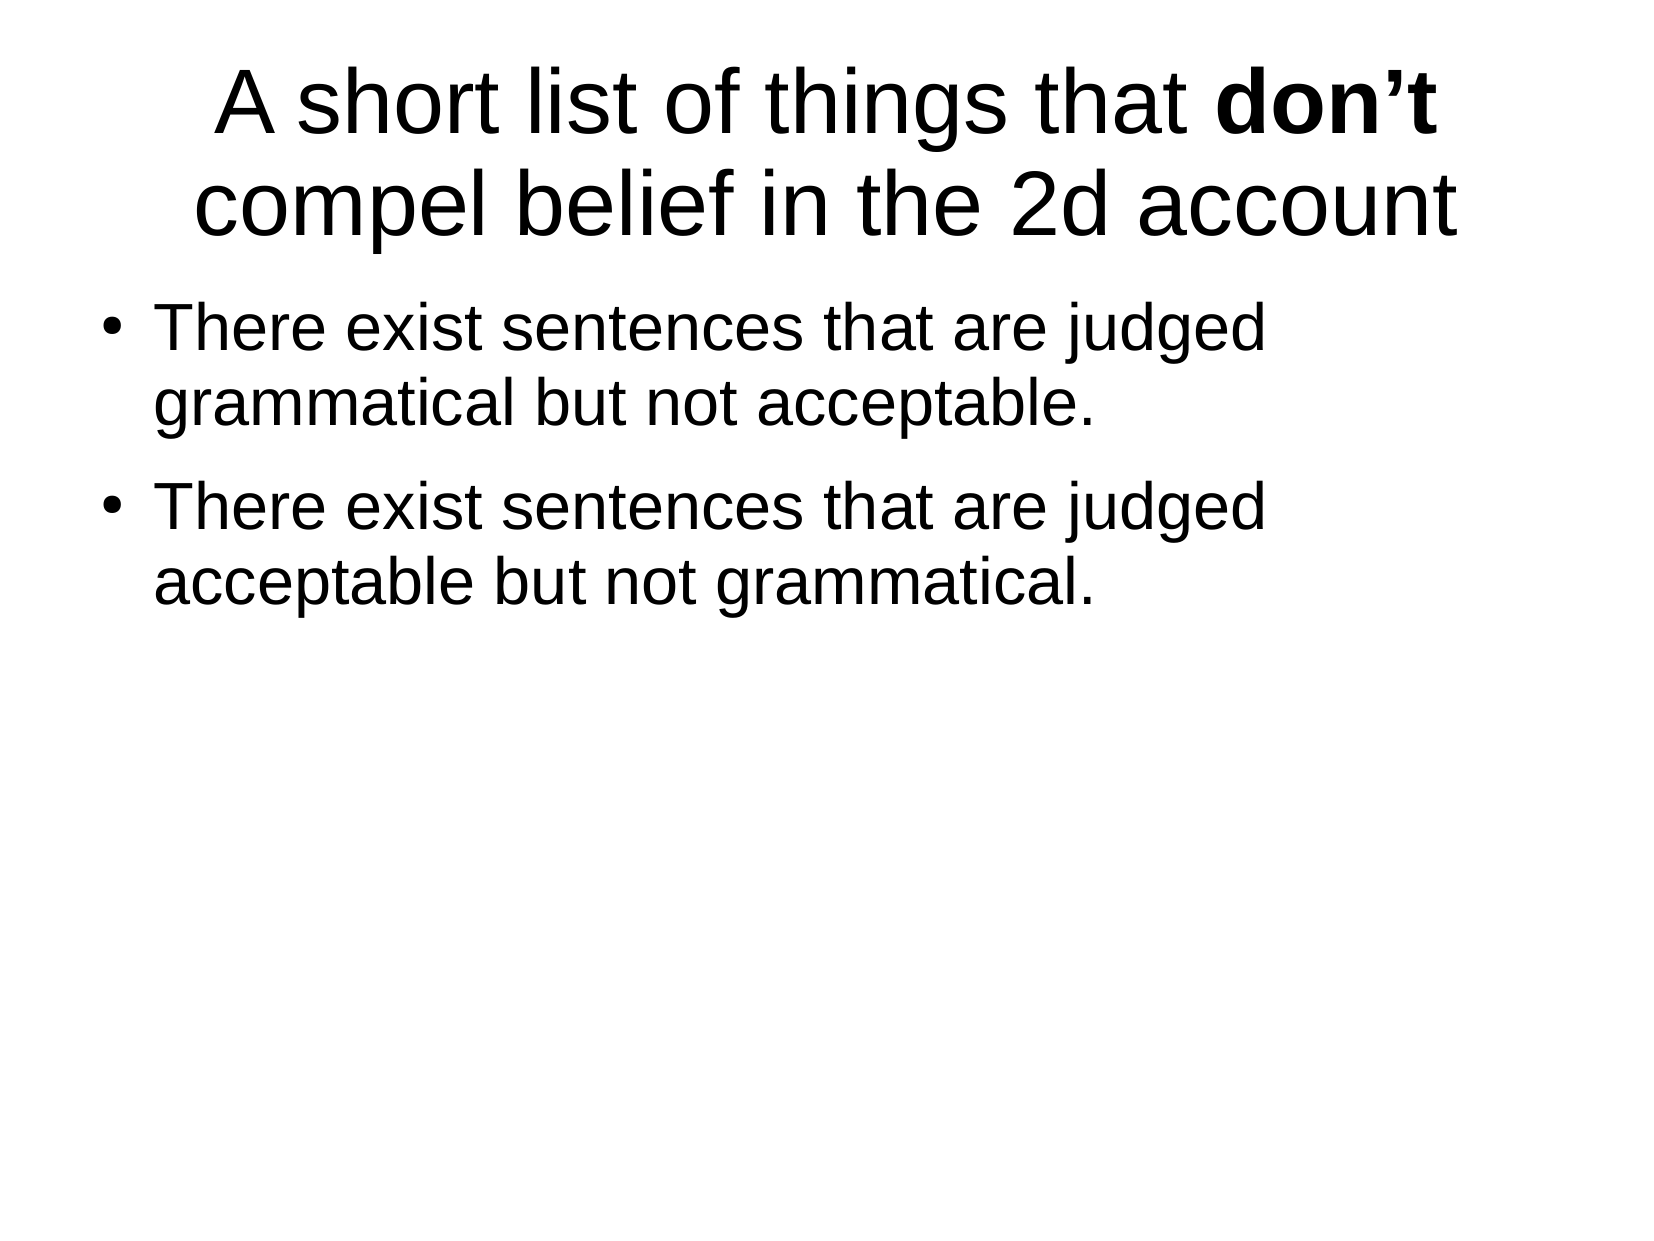

# A short list of things that don’t compel belief in the 2d account
There exist sentences that are judged grammatical but not acceptable.
There exist sentences that are judged acceptable but not grammatical.